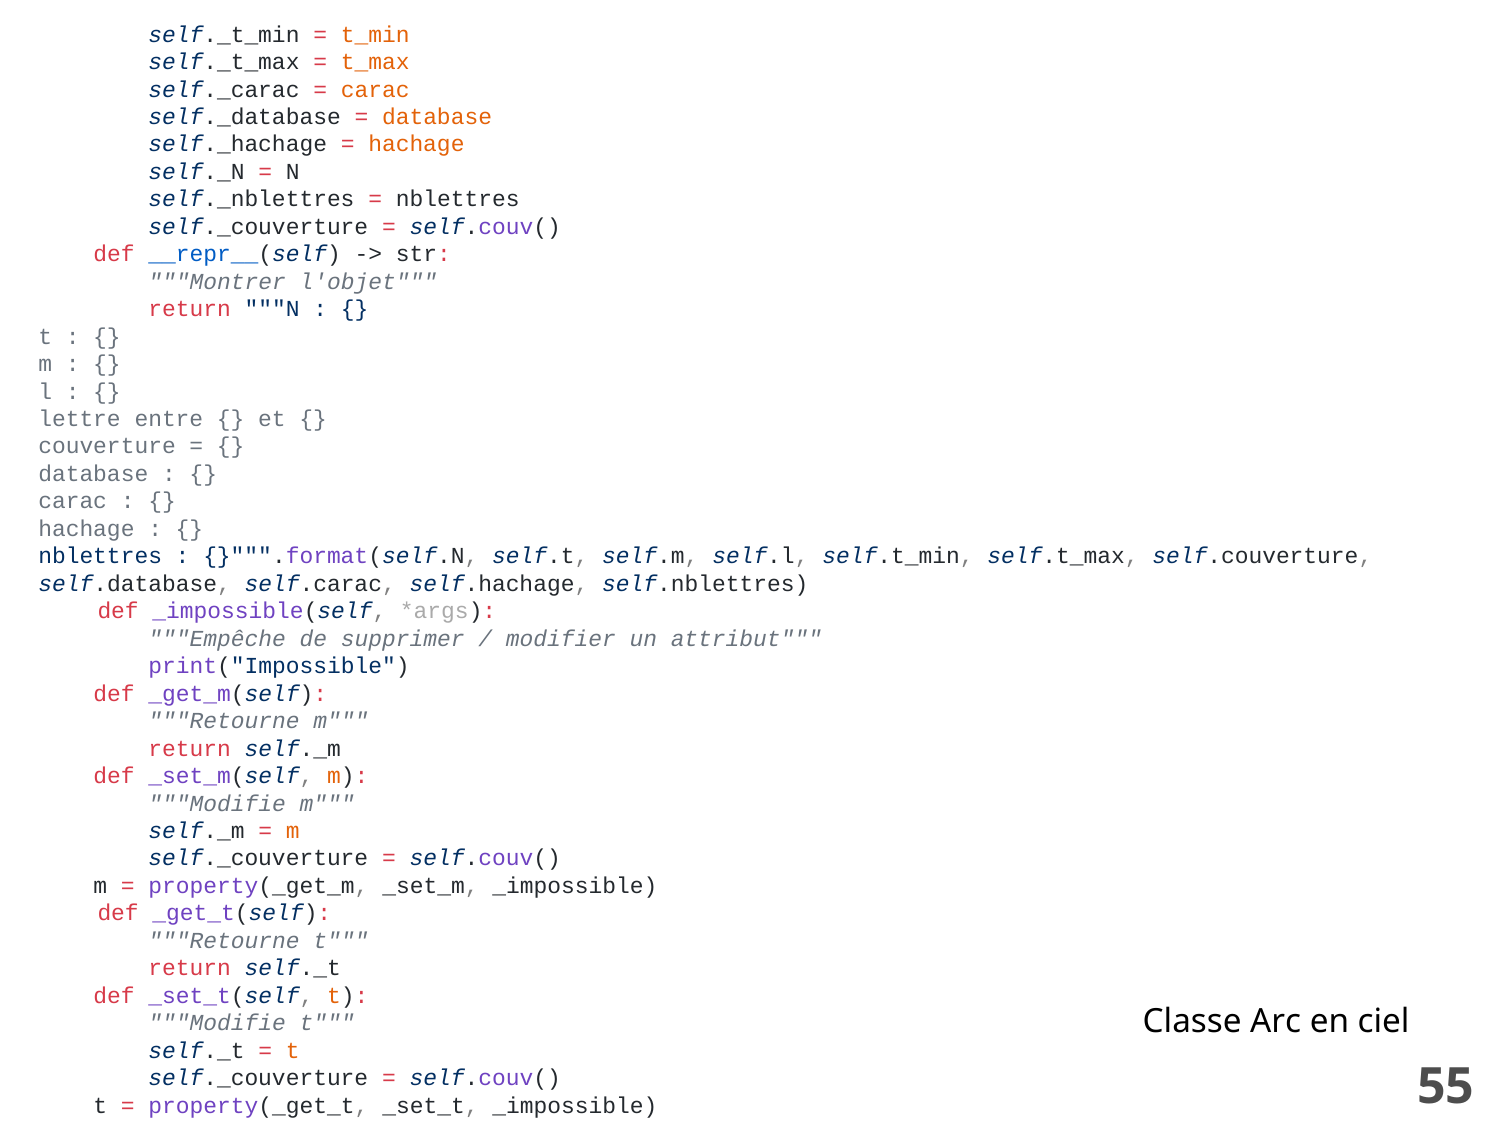

self._t_min = t_min
 self._t_max = t_max
 self._carac = carac
 self._database = database
 self._hachage = hachage
 self._N = N
 self._nblettres = nblettres
 self._couverture = self.couv()
 def __repr__(self) -> str:
 """Montrer l'objet"""
 return """N : {}
t : {}
m : {}
l : {}
lettre entre {} et {}
couverture = {}
database : {}
carac : {}
hachage : {}
nblettres : {}""".format(self.N, self.t, self.m, self.l, self.t_min, self.t_max, self.couverture, self.database, self.carac, self.hachage, self.nblettres)
	def _impossible(self, *args):
 """Empêche de supprimer / modifier un attribut"""
 print("Impossible")
 def _get_m(self):
 """Retourne m"""
 return self._m
 def _set_m(self, m):
 """Modifie m"""
 self._m = m
 self._couverture = self.couv()
 m = property(_get_m, _set_m, _impossible)
	def _get_t(self):
 """Retourne t"""
 return self._t
 def _set_t(self, t):
 """Modifie t"""
 self._t = t
 self._couverture = self.couv()
 t = property(_get_t, _set_t, _impossible)
Classe Arc en ciel